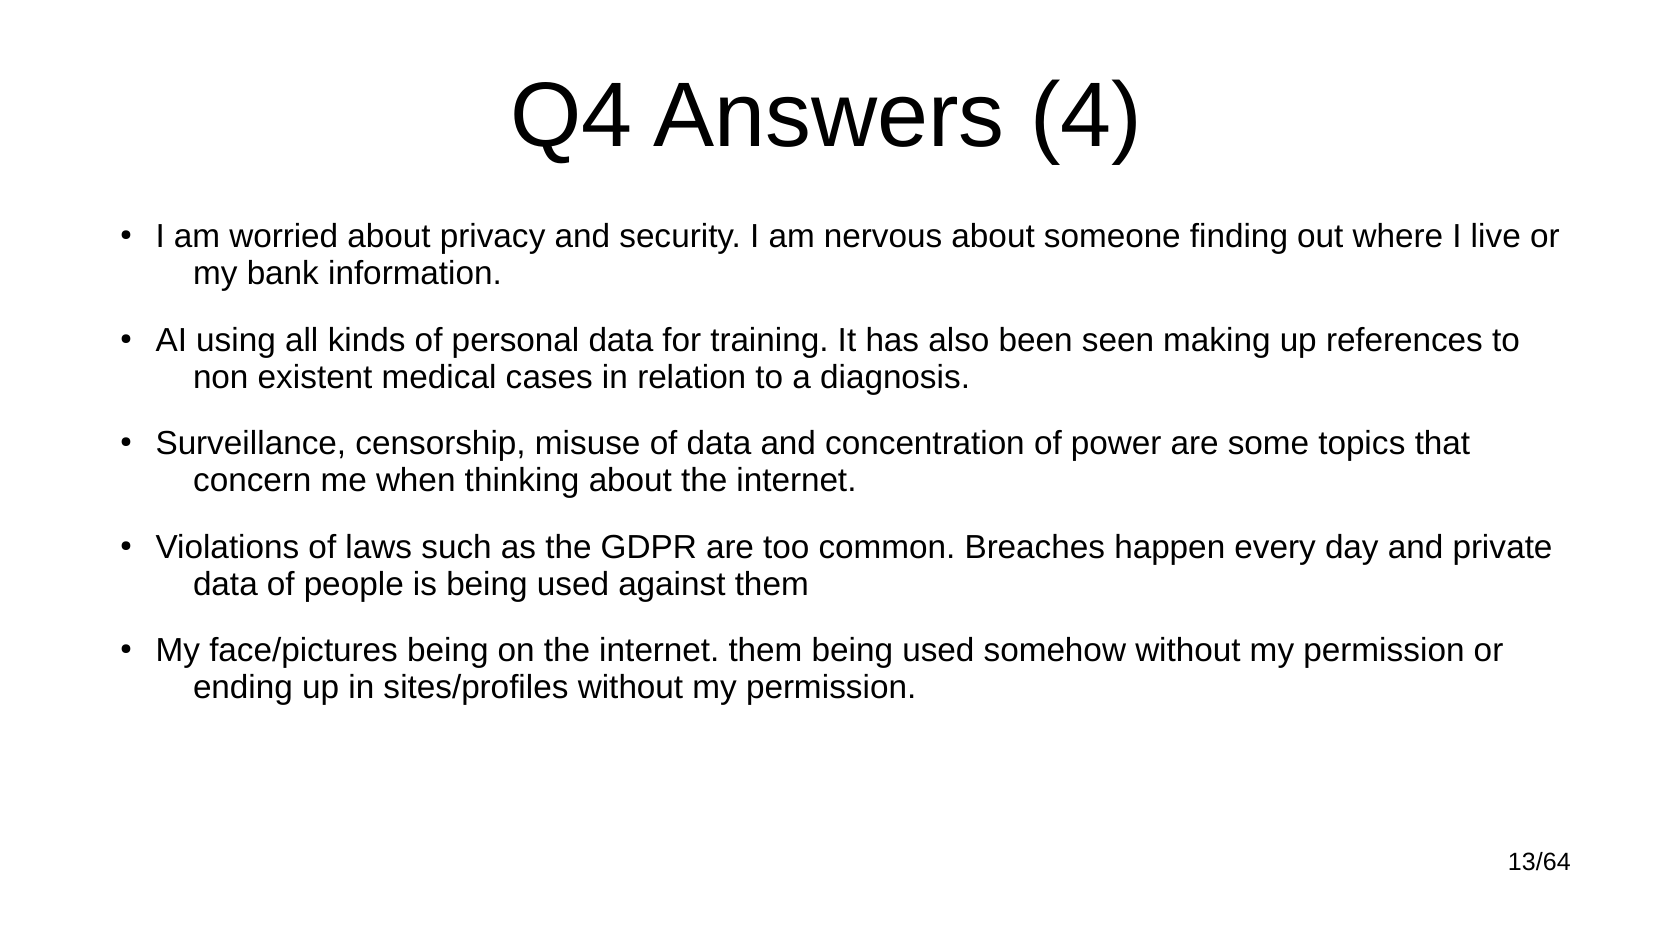

# Q4 Answers (4)
I am worried about privacy and security. I am nervous about someone finding out where I live or my bank information.
AI using all kinds of personal data for training. It has also been seen making up references to non existent medical cases in relation to a diagnosis.
Surveillance, censorship, misuse of data and concentration of power are some topics that concern me when thinking about the internet.
Violations of laws such as the GDPR are too common. Breaches happen every day and private data of people is being used against them
My face/pictures being on the internet. them being used somehow without my permission or ending up in sites/profiles without my permission.
13